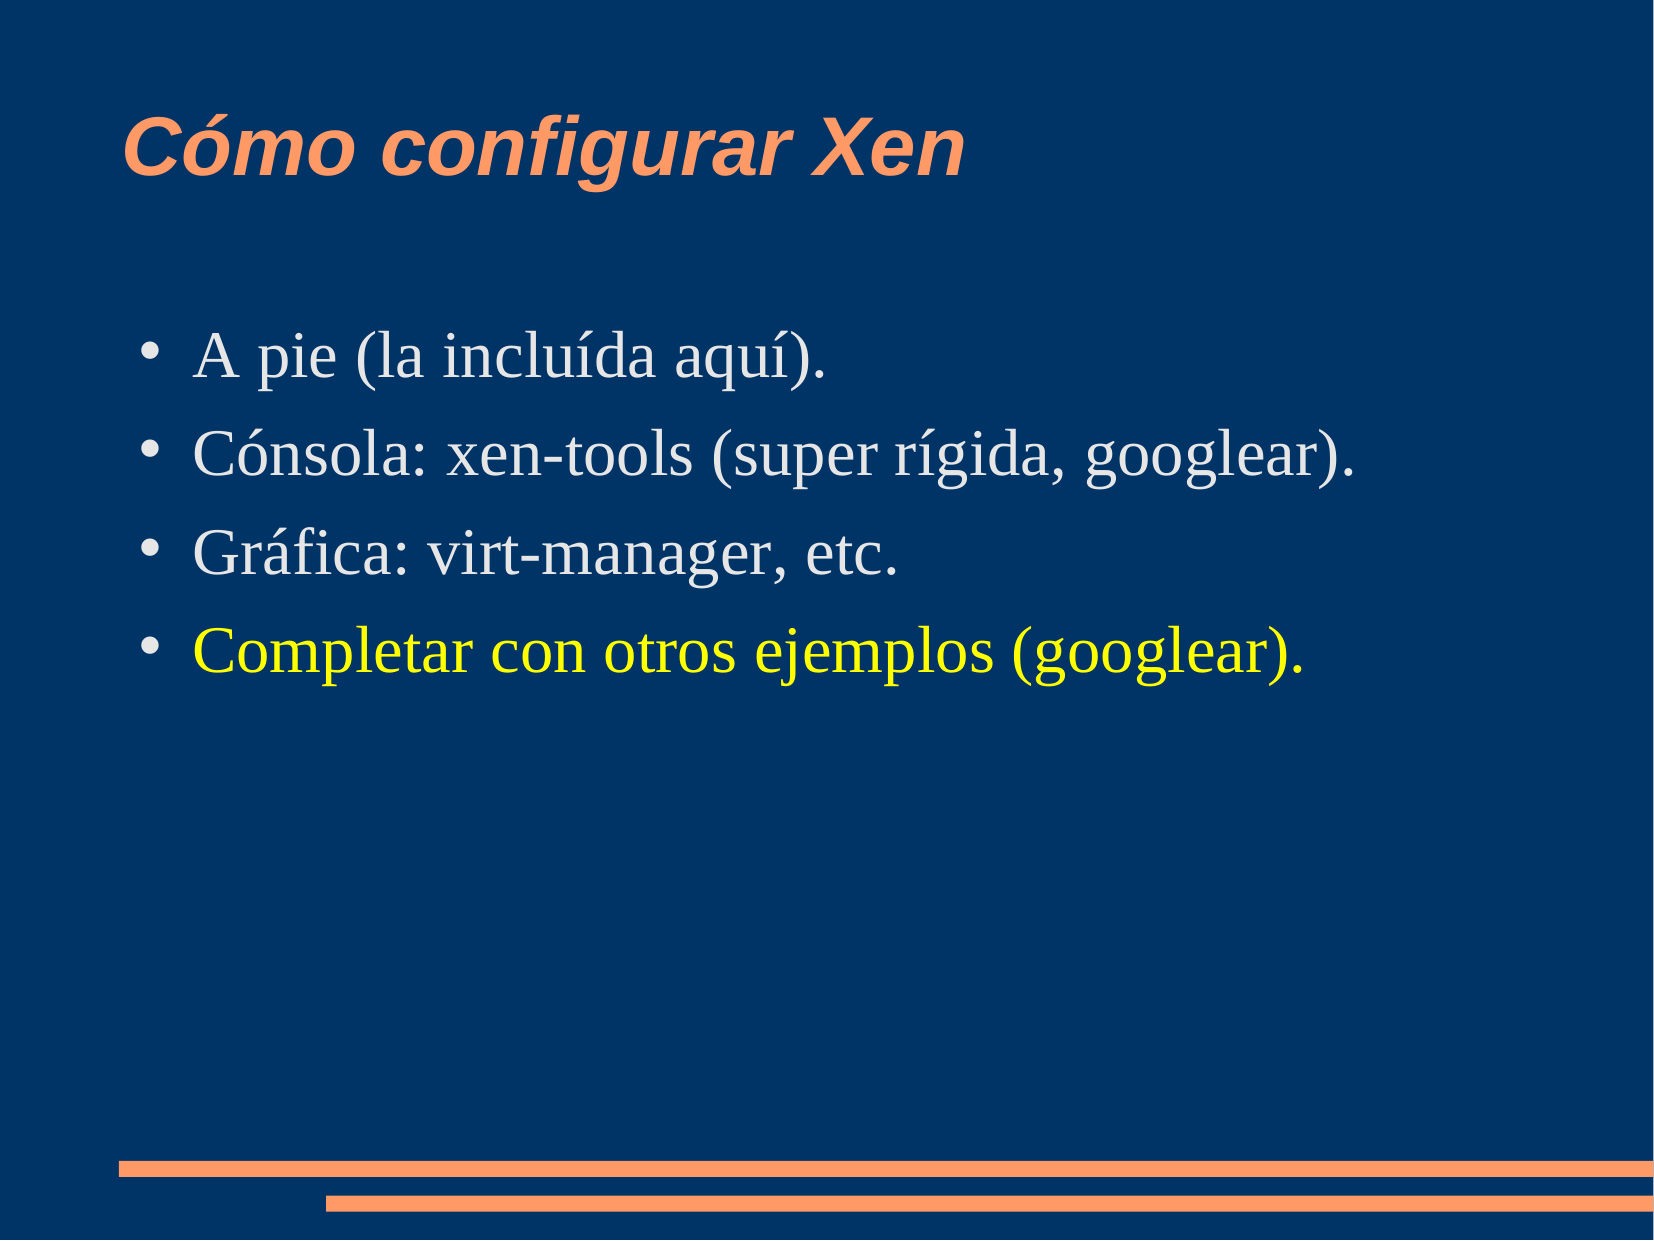

# Cómo configurar Xen
A pie (la incluída aquí).
Cónsola: xen-tools (super rígida, googlear).
Gráfica: virt-manager, etc.
Completar con otros ejemplos (googlear).